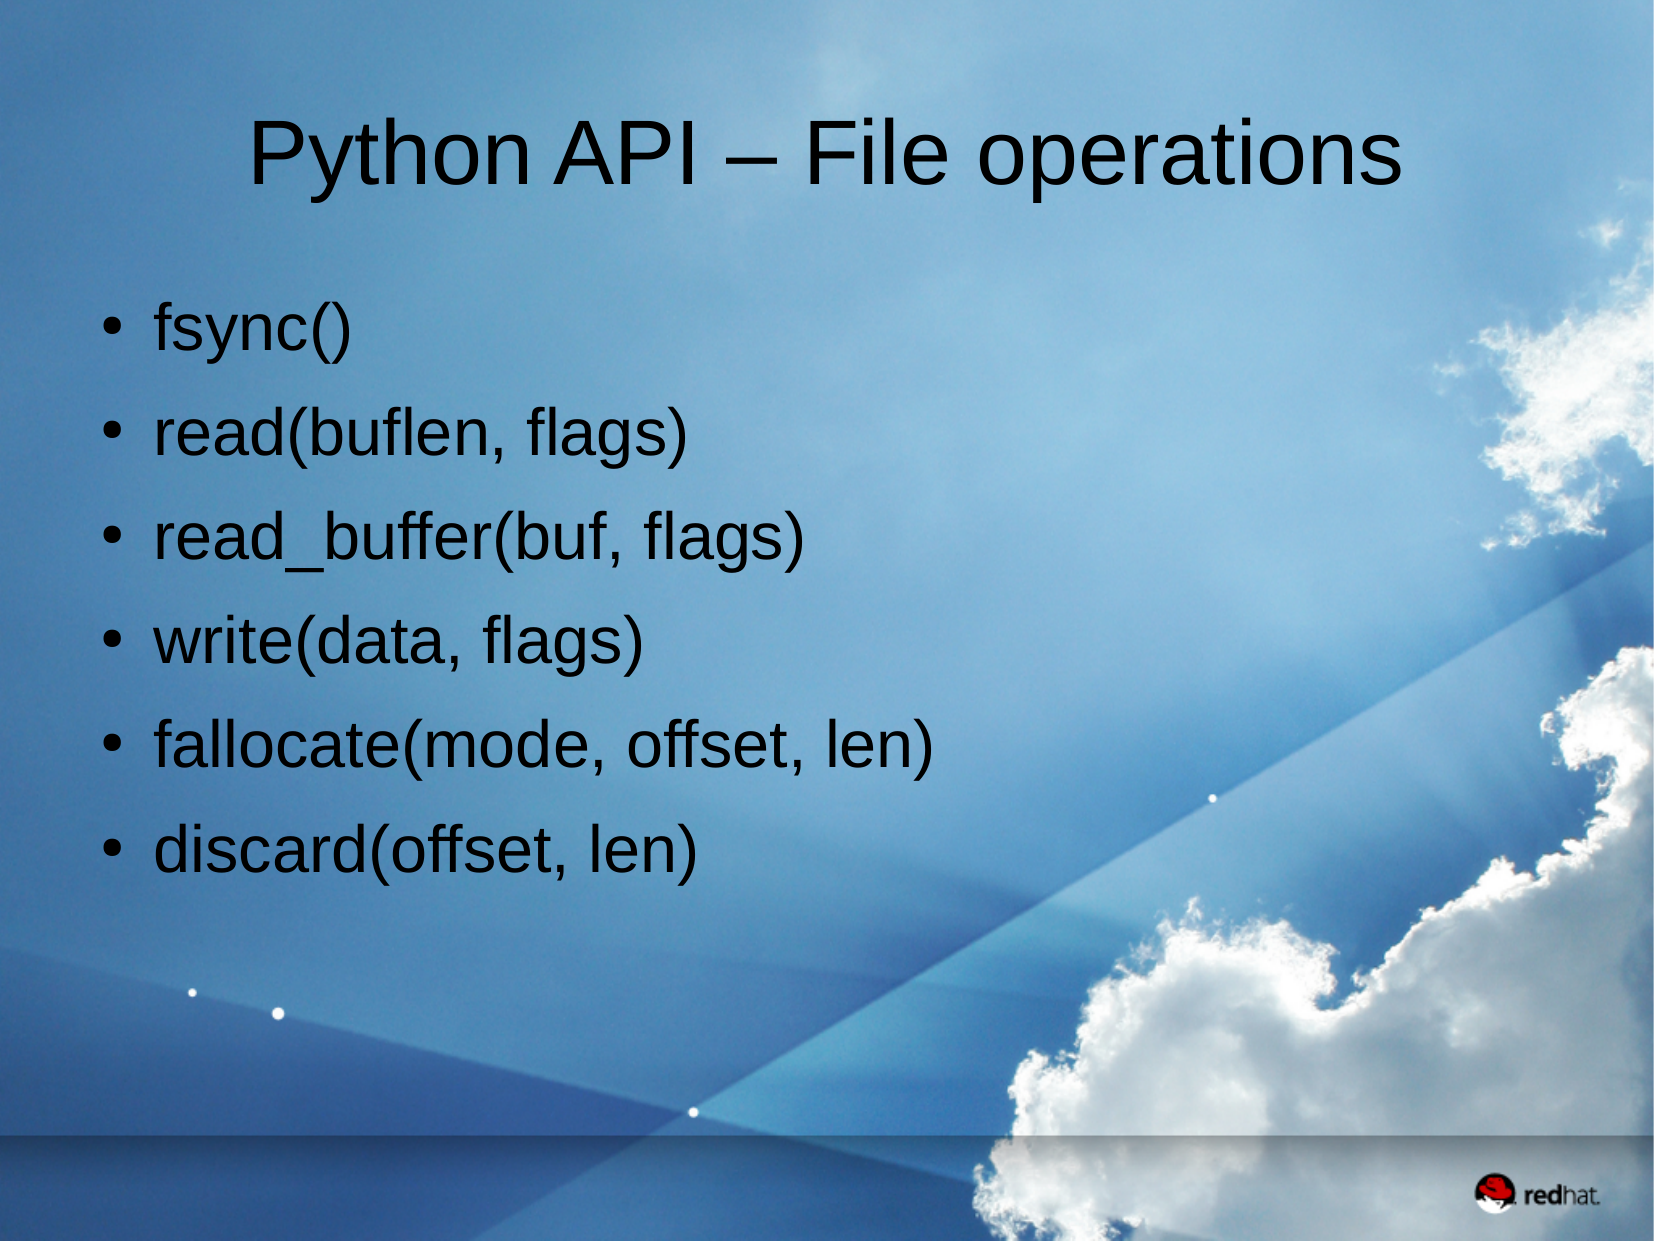

# Python API – File operations
fsync()
read(buflen, flags)
read_buffer(buf, flags)
write(data, flags)
fallocate(mode, offset, len)
discard(offset, len)